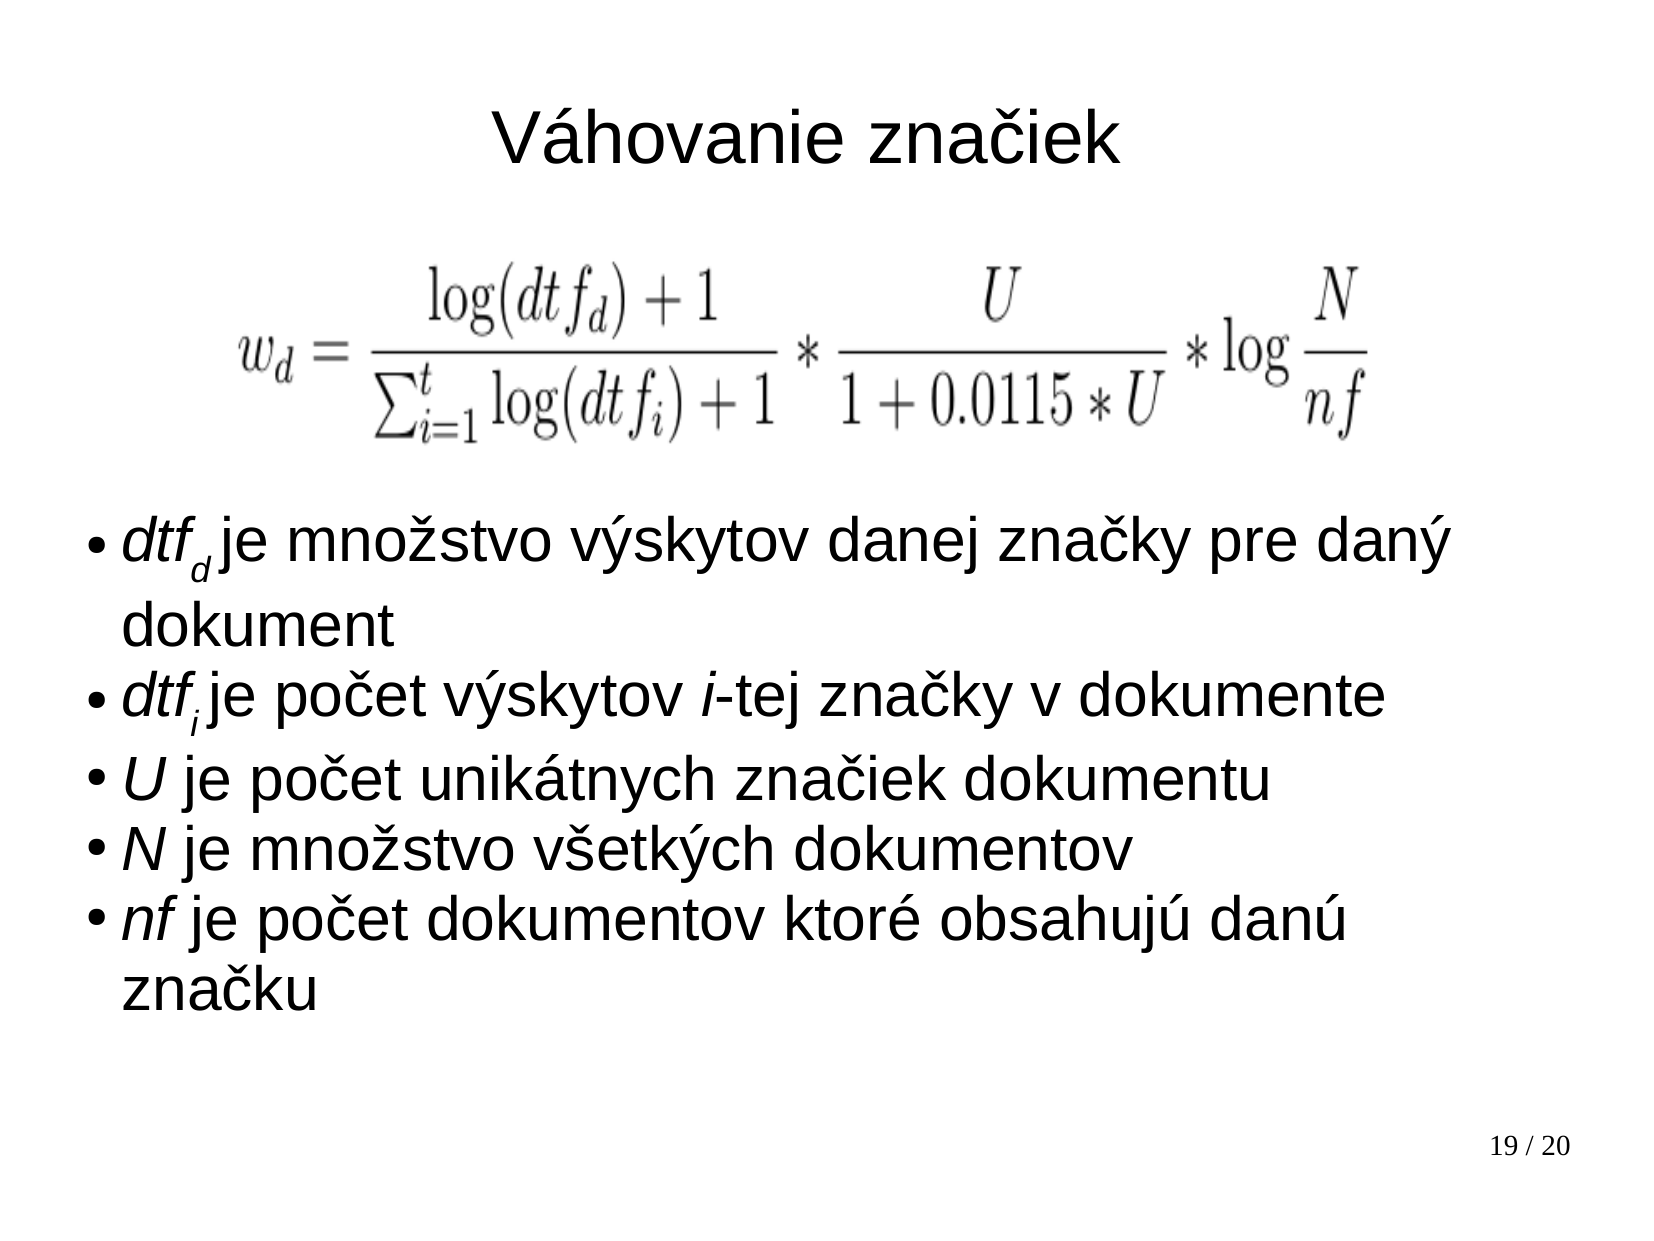

# Váhovanie značiek
dtfd je množstvo výskytov danej značky pre daný dokument
dtfi je počet výskytov i-tej značky v dokumente
U je počet unikátnych značiek dokumentu
N je množstvo všetkých dokumentov
nf je počet dokumentov ktoré obsahujú danú značku
19